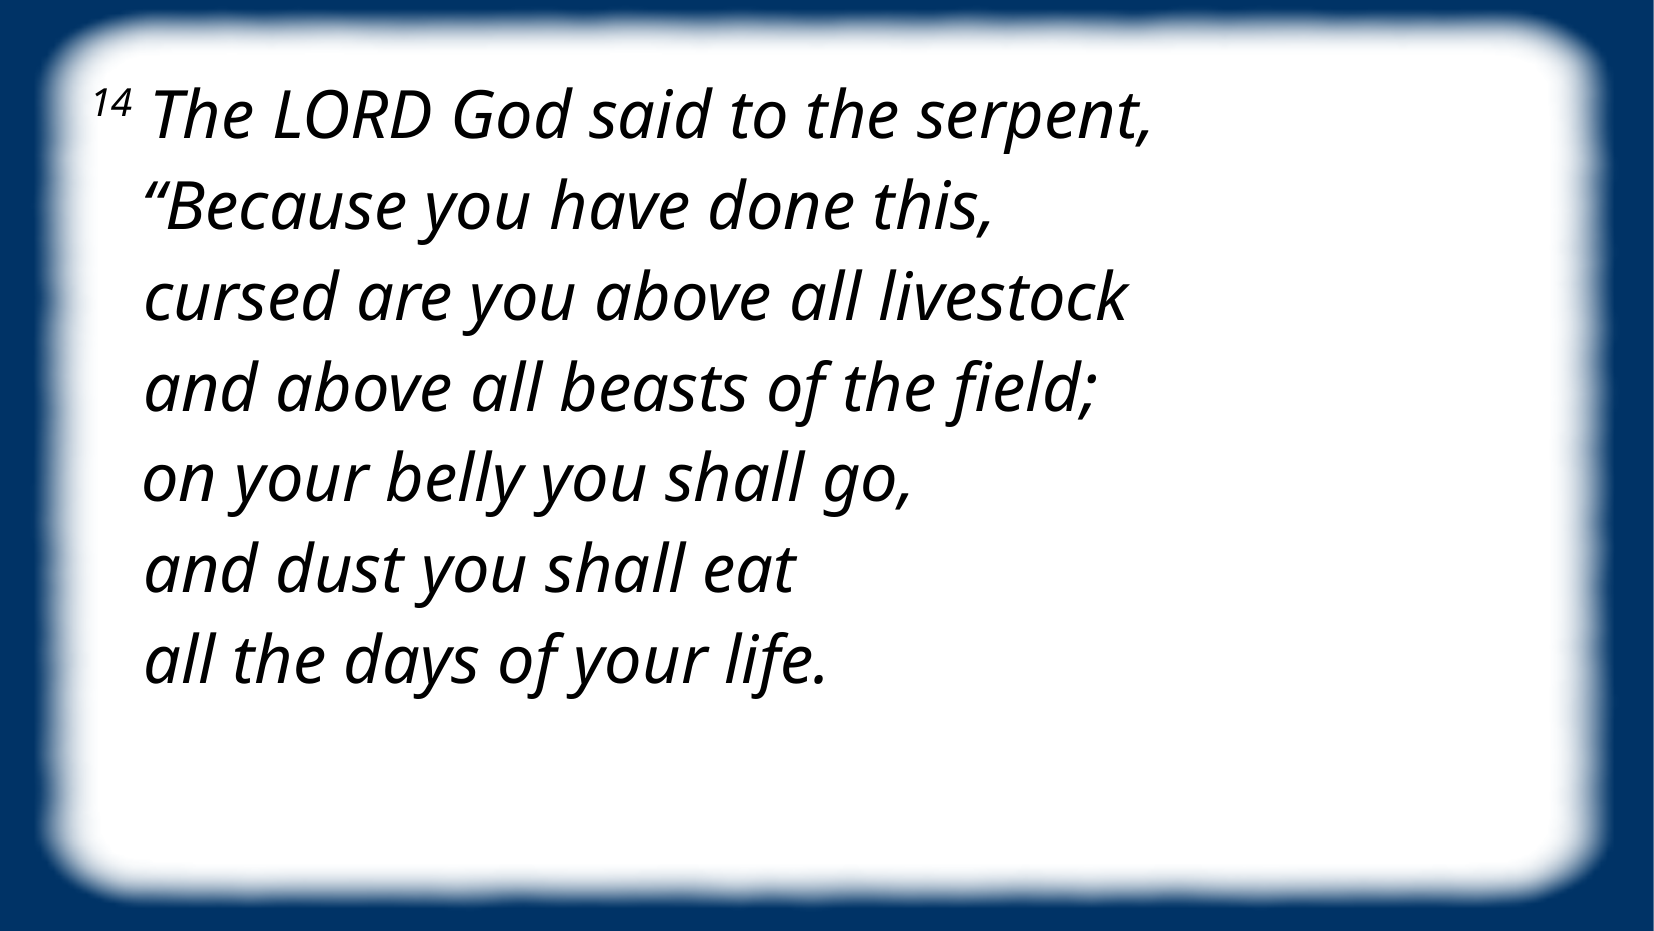

14 The LORD God said to the serpent,
 “Because you have done this,
 cursed are you above all livestock
 and above all beasts of the field;
 on your belly you shall go,
 and dust you shall eat
 all the days of your life.